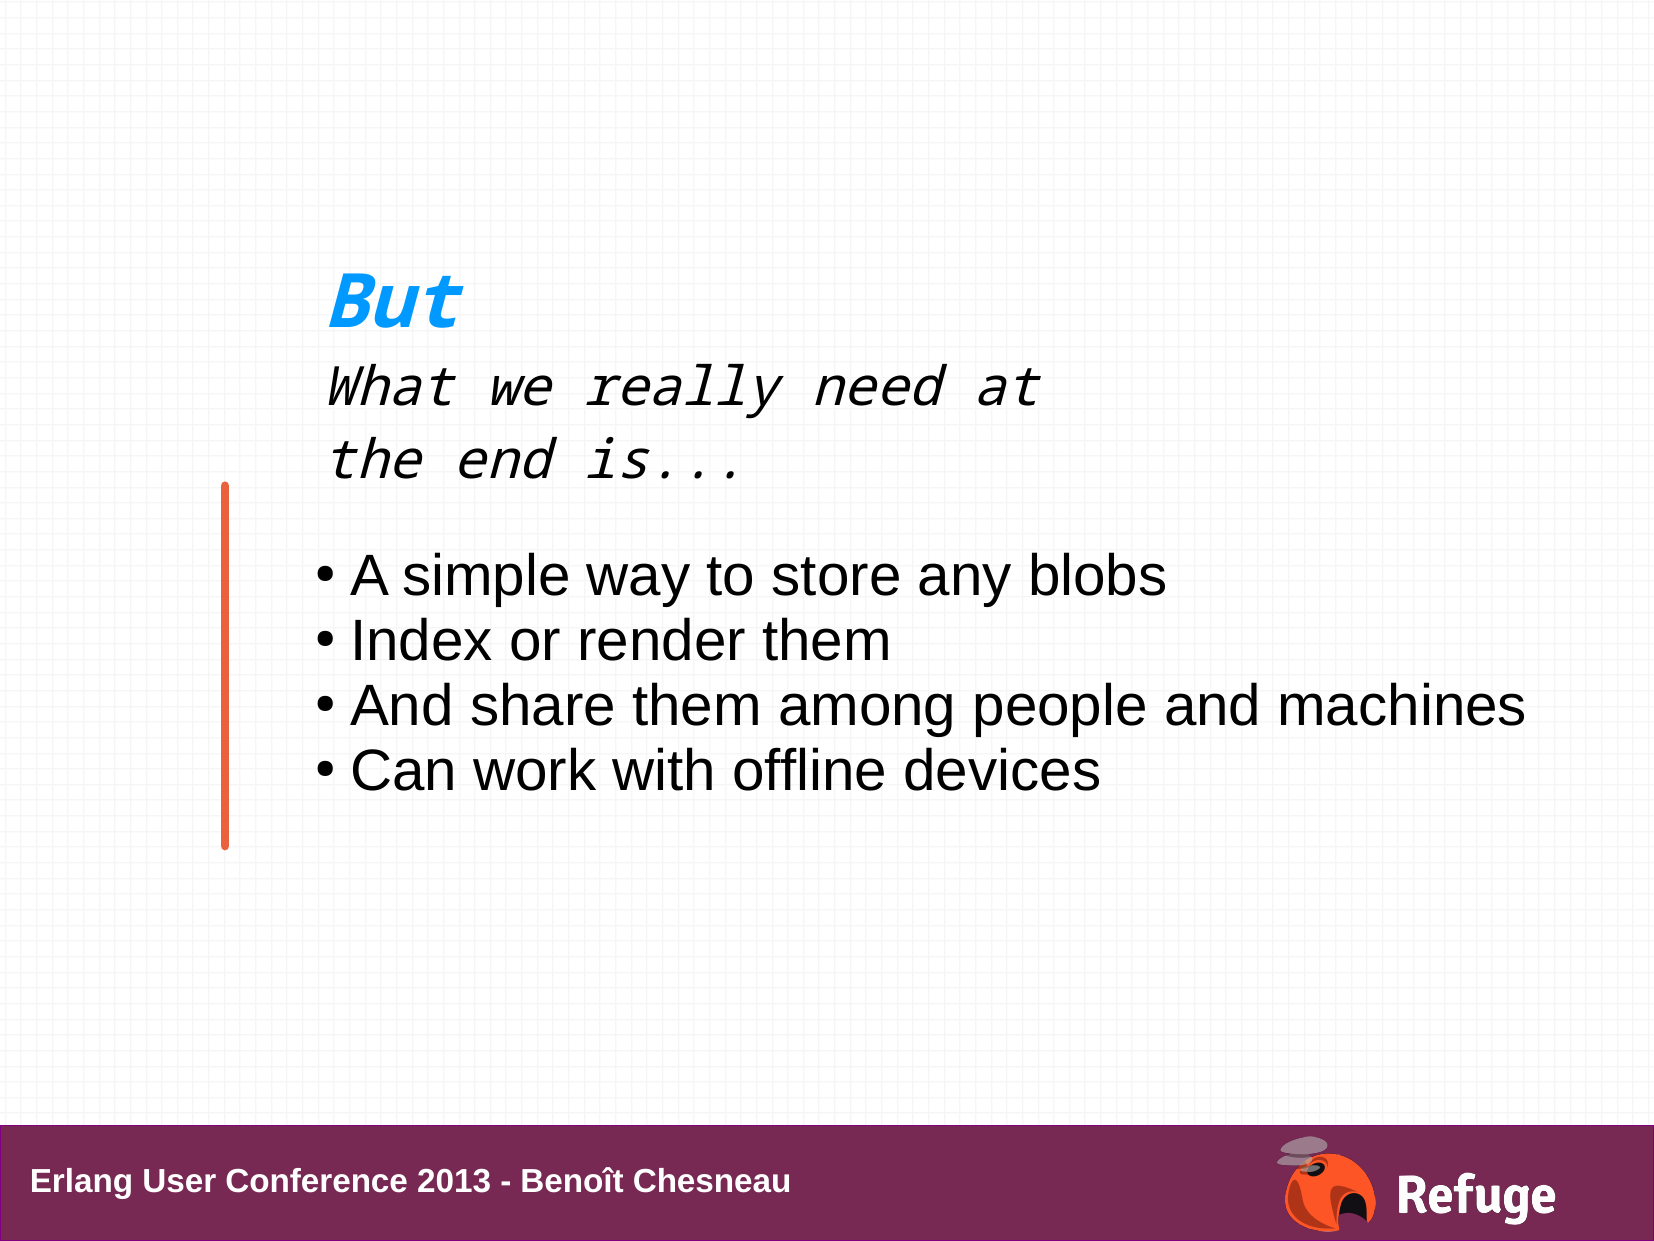

But
What we really need at the end is...
A simple way to store any blobs
Index or render them
And share them among people and machines
Can work with offline devices
Erlang User Conference 2013 - Benoît Chesneau